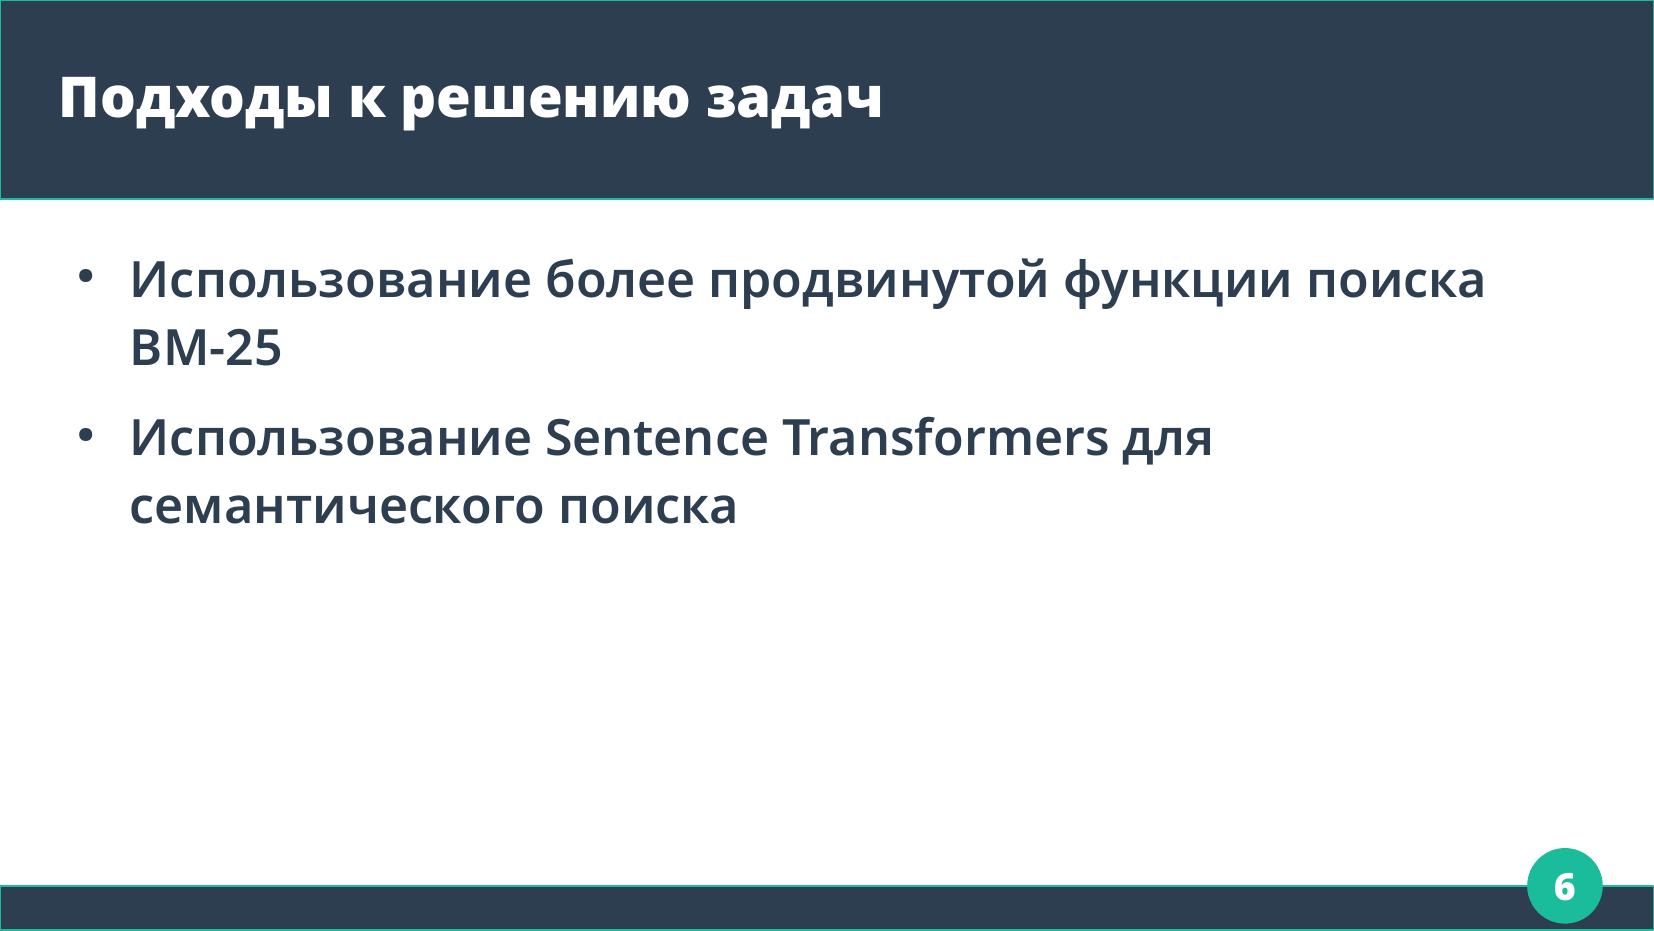

# Подходы к решению задач
Использование более продвинутой функции поиска
BM-25
Использование Sentence Transformers для семантического поиска
6